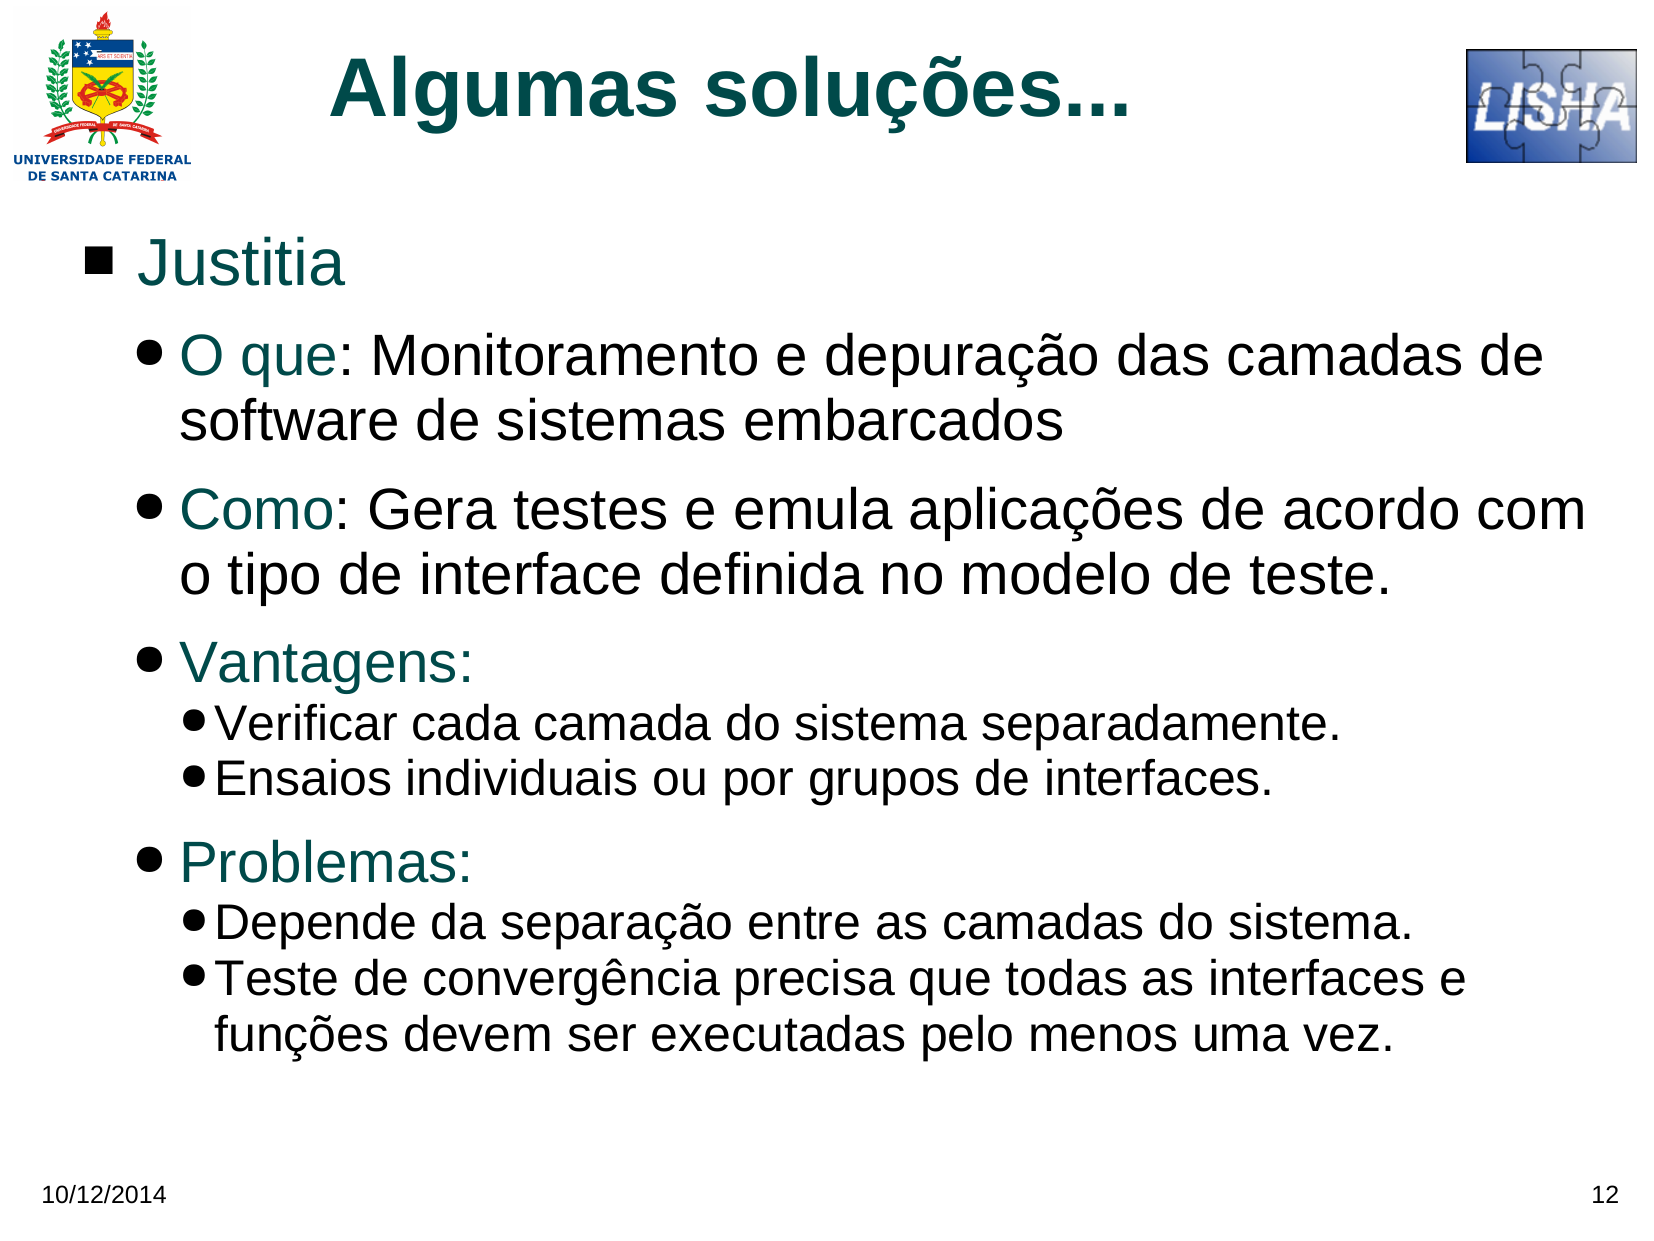

# Algumas soluções...
Justitia
O que: Monitoramento e depuração das camadas de software de sistemas embarcados
Como: Gera testes e emula aplicações de acordo com o tipo de interface definida no modelo de teste.
Vantagens:
Verificar cada camada do sistema separadamente.
Ensaios individuais ou por grupos de interfaces.
Problemas:
Depende da separação entre as camadas do sistema.
Teste de convergência precisa que todas as interfaces e funções devem ser executadas pelo menos uma vez.